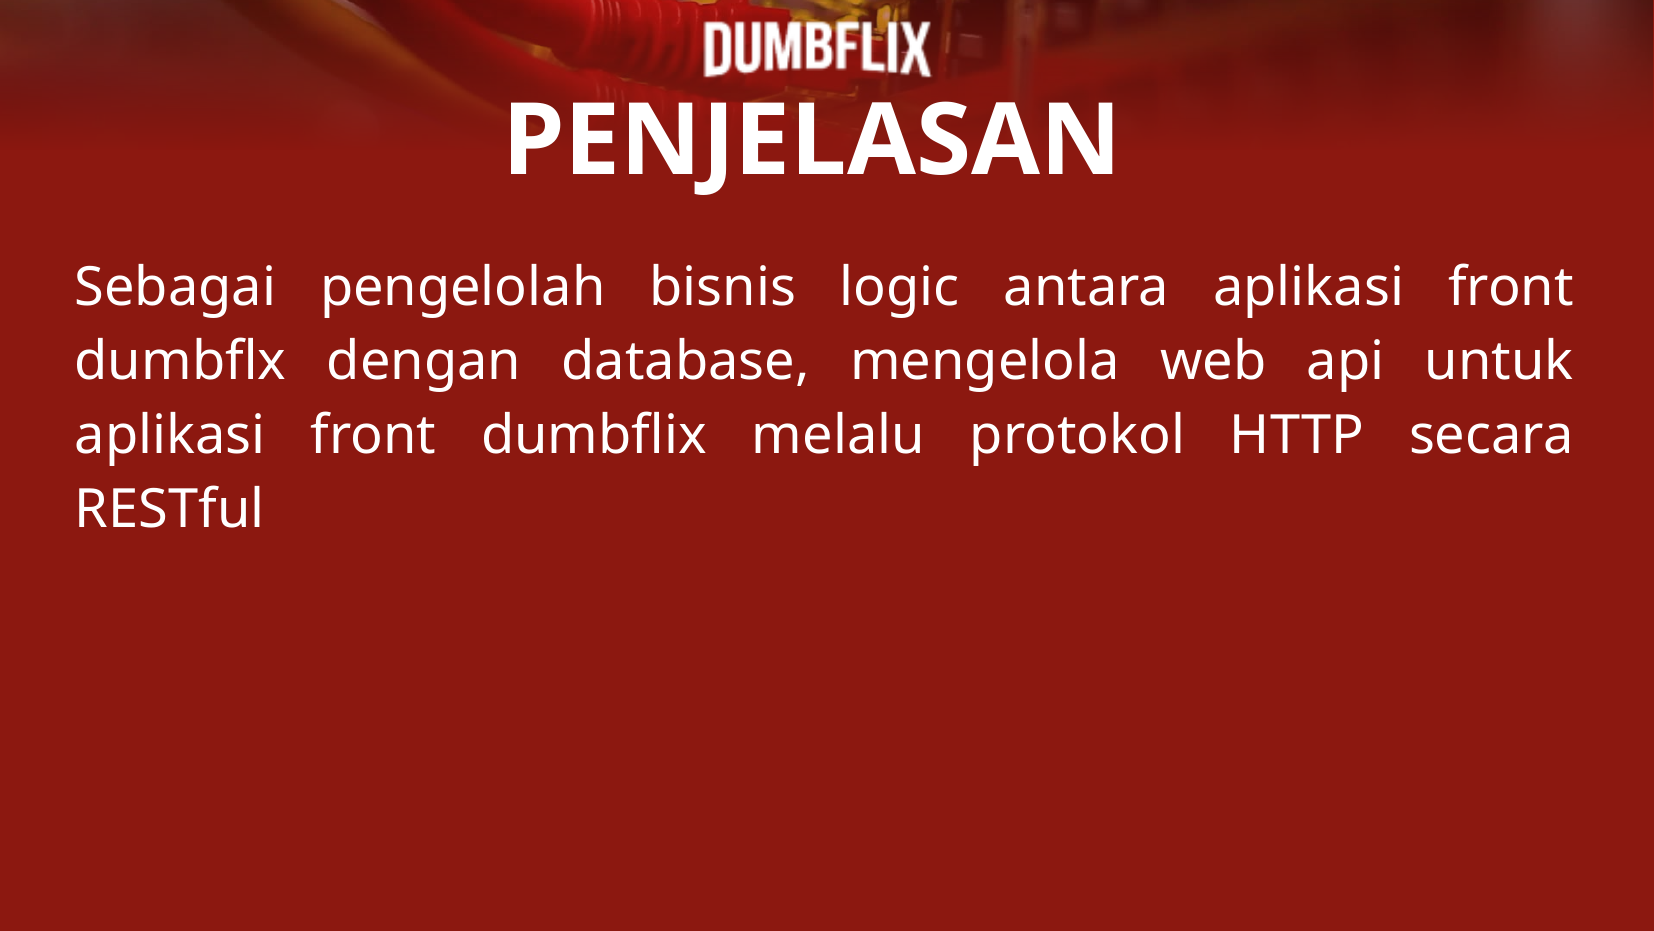

PENJELASAN
Sebagai pengelolah bisnis logic antara aplikasi front dumbflx dengan database, mengelola web api untuk aplikasi front dumbflix melalu protokol HTTP secara RESTful